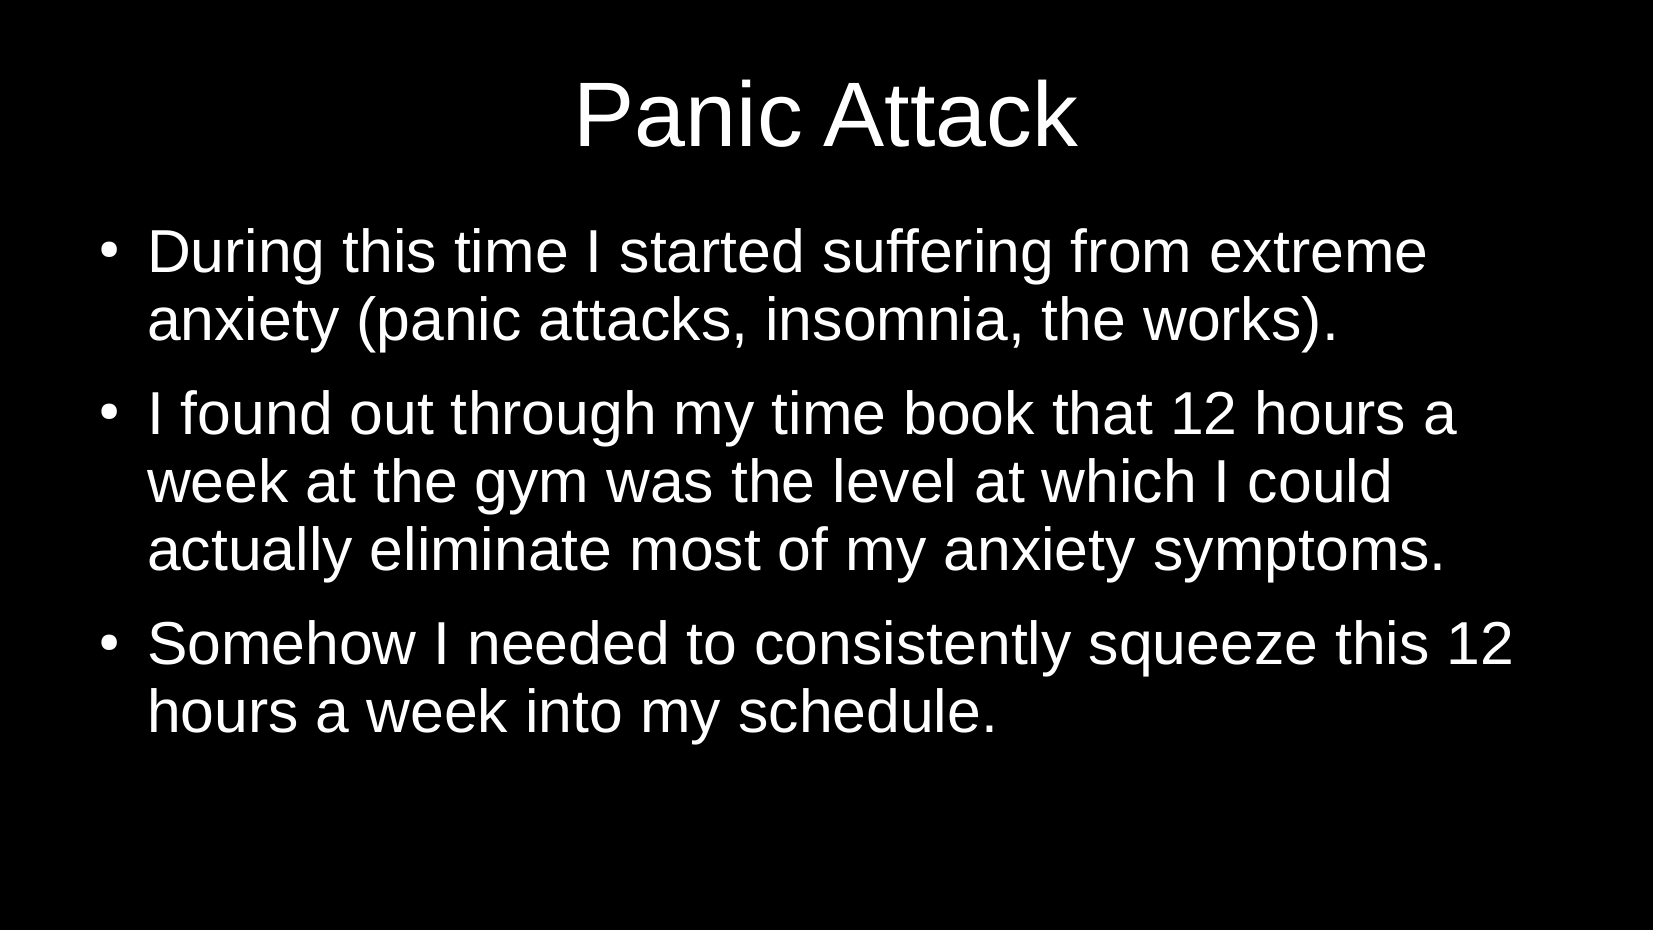

# Panic Attack
During this time I started suffering from extreme anxiety (panic attacks, insomnia, the works).
I found out through my time book that 12 hours a week at the gym was the level at which I could actually eliminate most of my anxiety symptoms.
Somehow I needed to consistently squeeze this 12 hours a week into my schedule.